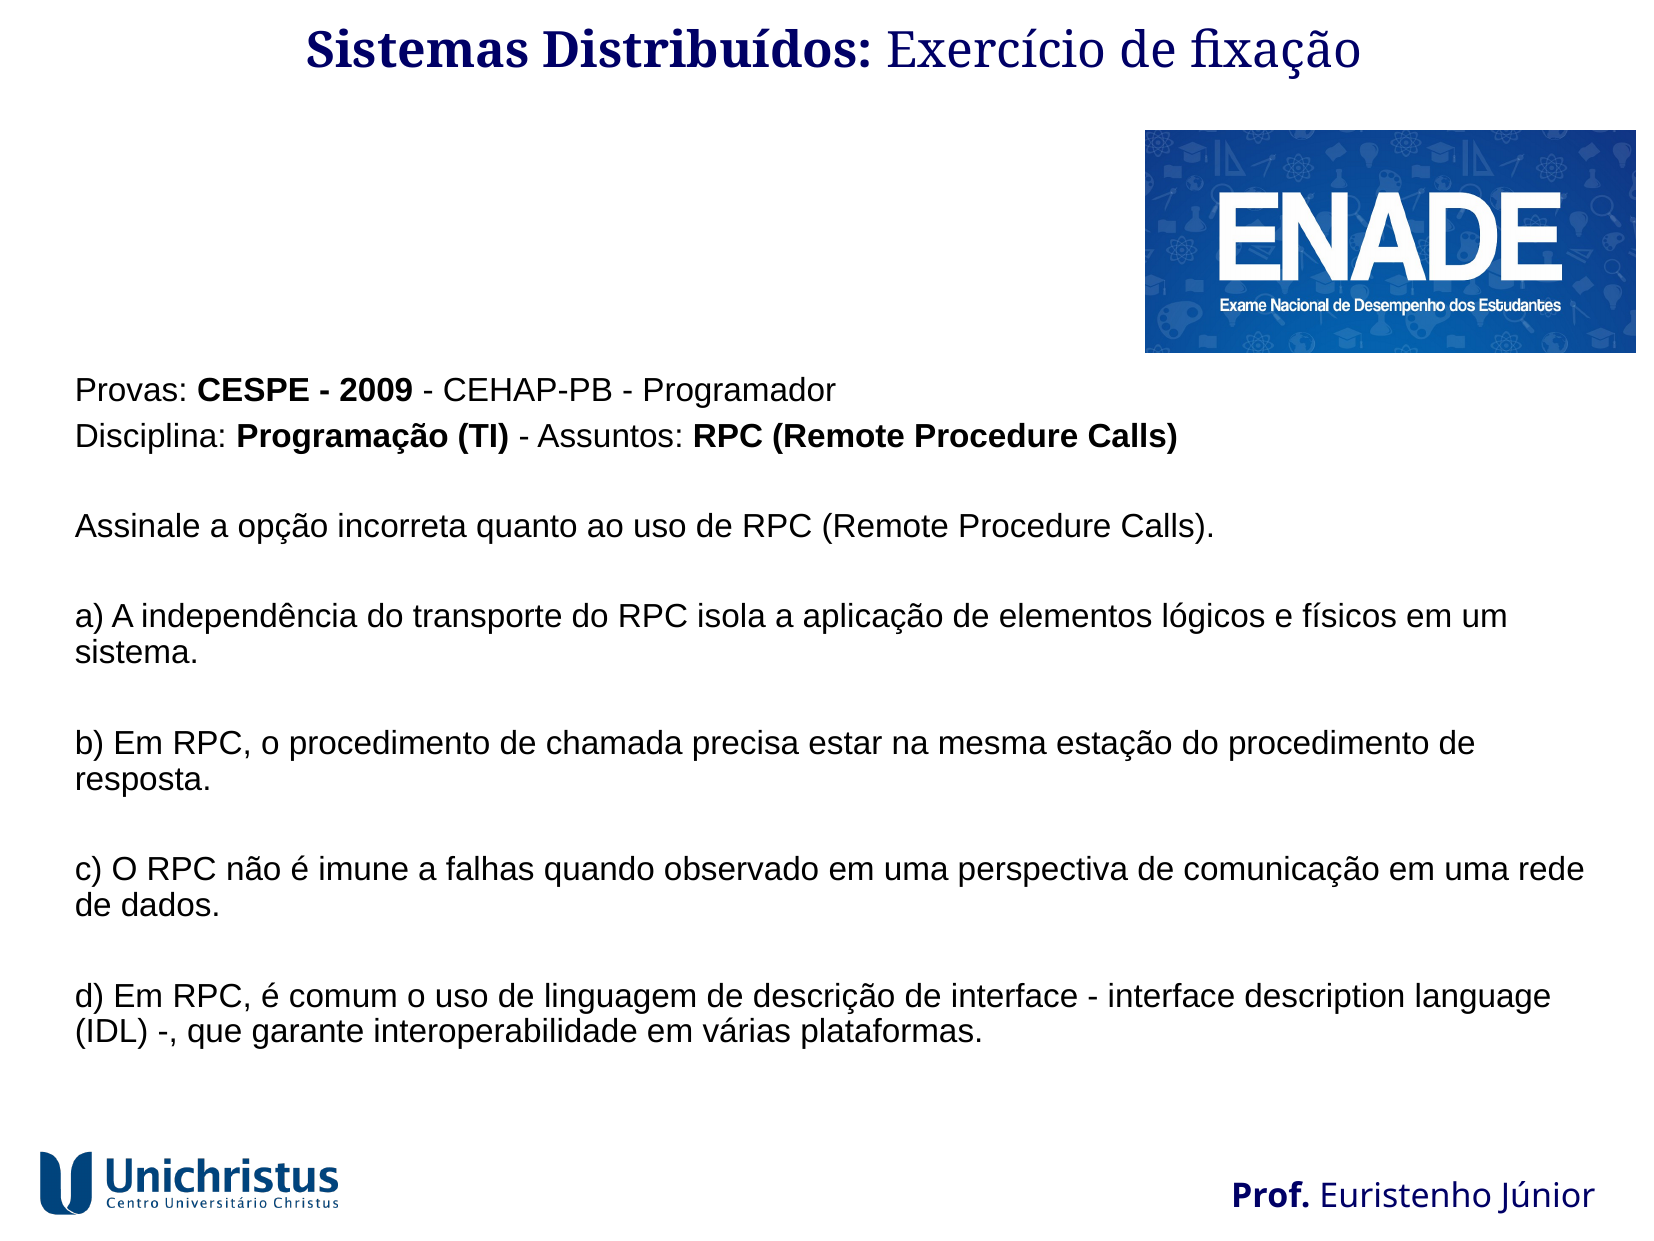

Sistemas Distribuídos: Exercício de fixação
# Provas: CESPE - 2009 - CEHAP-PB - Programador
Disciplina: Programação (TI) - Assuntos: RPC (Remote Procedure Calls)
Assinale a opção incorreta quanto ao uso de RPC (Remote Procedure Calls).
a) A independência do transporte do RPC isola a aplicação de elementos lógicos e físicos em um sistema.
b) Em RPC, o procedimento de chamada precisa estar na mesma estação do procedimento de resposta.
c) O RPC não é imune a falhas quando observado em uma perspectiva de comunicação em uma rede de dados.
d) Em RPC, é comum o uso de linguagem de descrição de interface - interface description language (IDL) -, que garante interoperabilidade em várias plataformas.
Prof. Euristenho Júnior